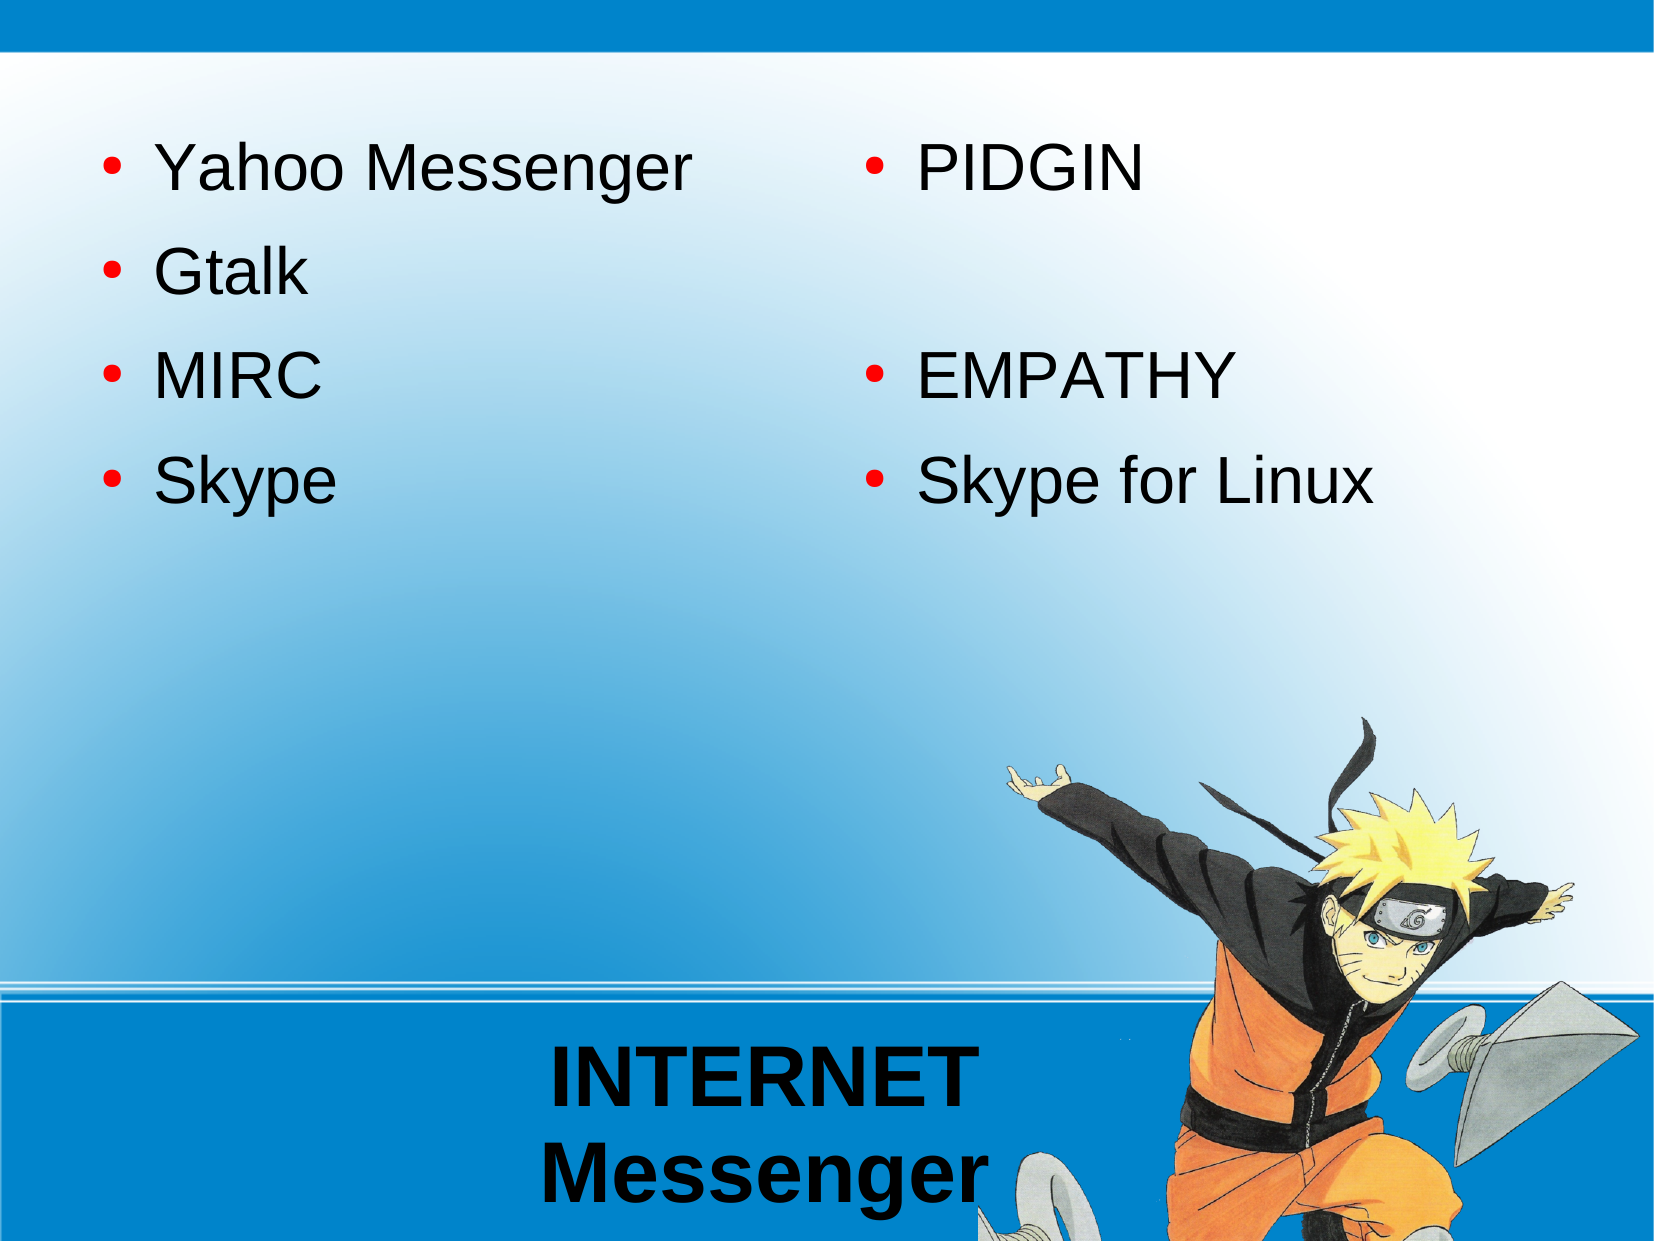

Yahoo Messenger
Gtalk
MIRC
Skype
PIDGIN
EMPATHY
Skype for Linux
# INTERNET Messenger